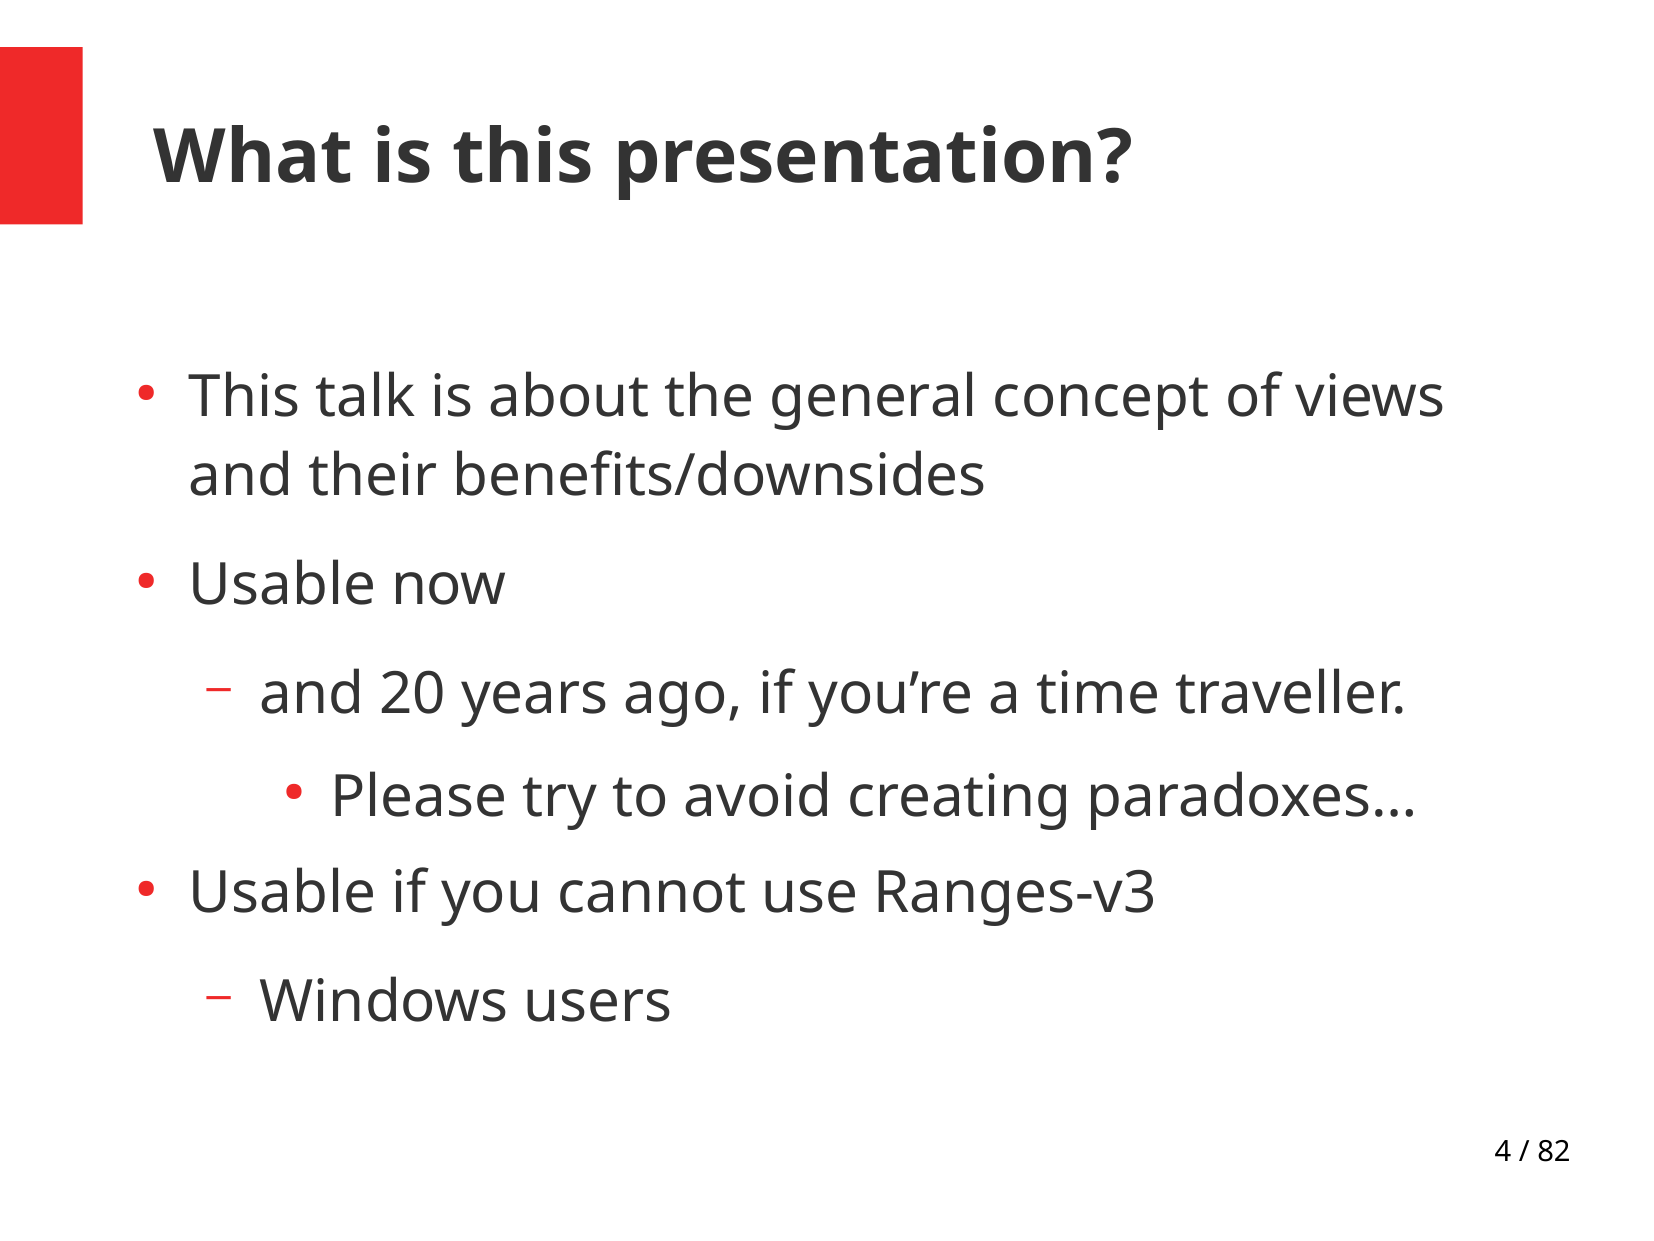

# What is this presentation?
This talk is about the general concept of views and their benefits/downsides
Usable now
and 20 years ago, if you’re a time traveller.
Please try to avoid creating paradoxes…
Usable if you cannot use Ranges-v3
Windows users
4